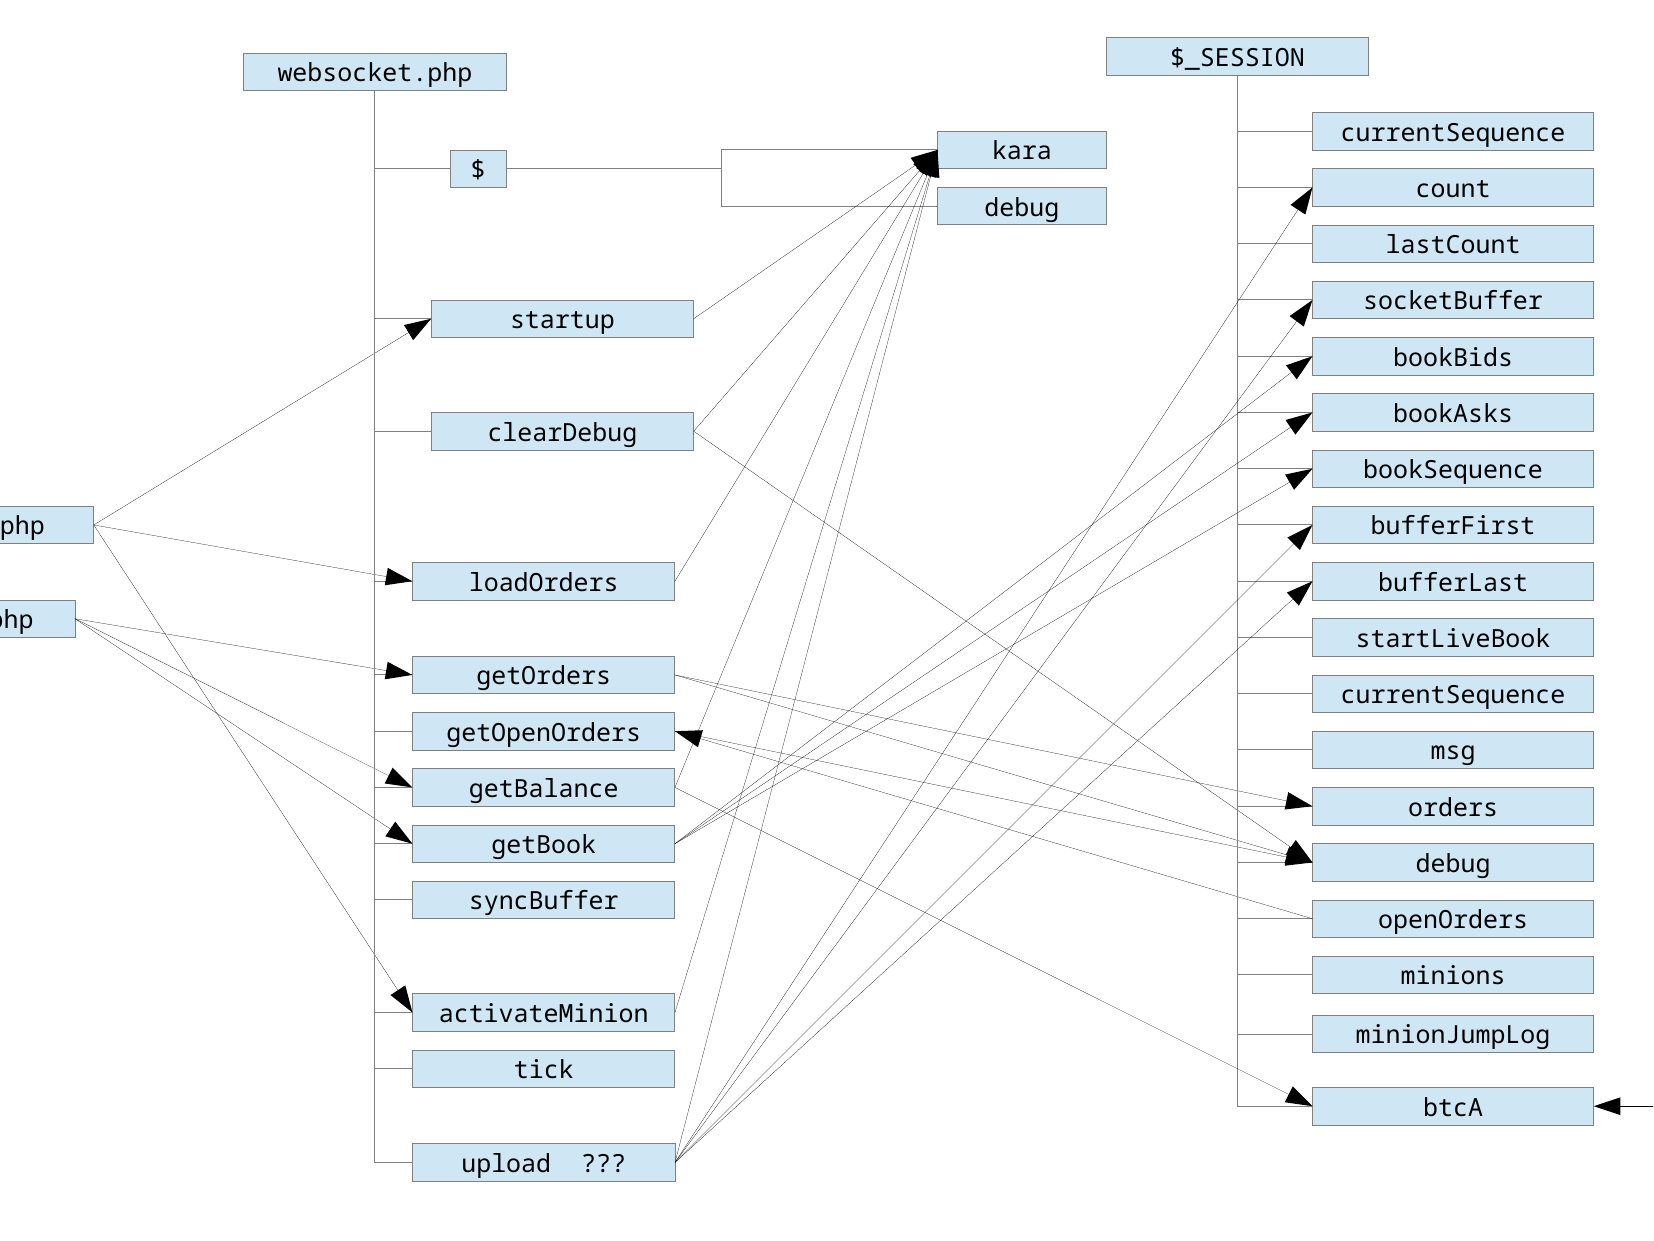

$_SESSION
websocket.php
currentSequence
kara
$
count
debug
lastCount
socketBuffer
startup
bookBids
bookAsks
clearDebug
bookSequence
minions.php
bufferFirst
loadOrders
bufferLast
exchange.php
startLiveBook
getOrders
currentSequence
getOpenOrders
msg
getBalance
orders
getBook
debug
syncBuffer
openOrders
minions
activateMinion
minionJumpLog
tick
btcA
not set at startup
upload ???